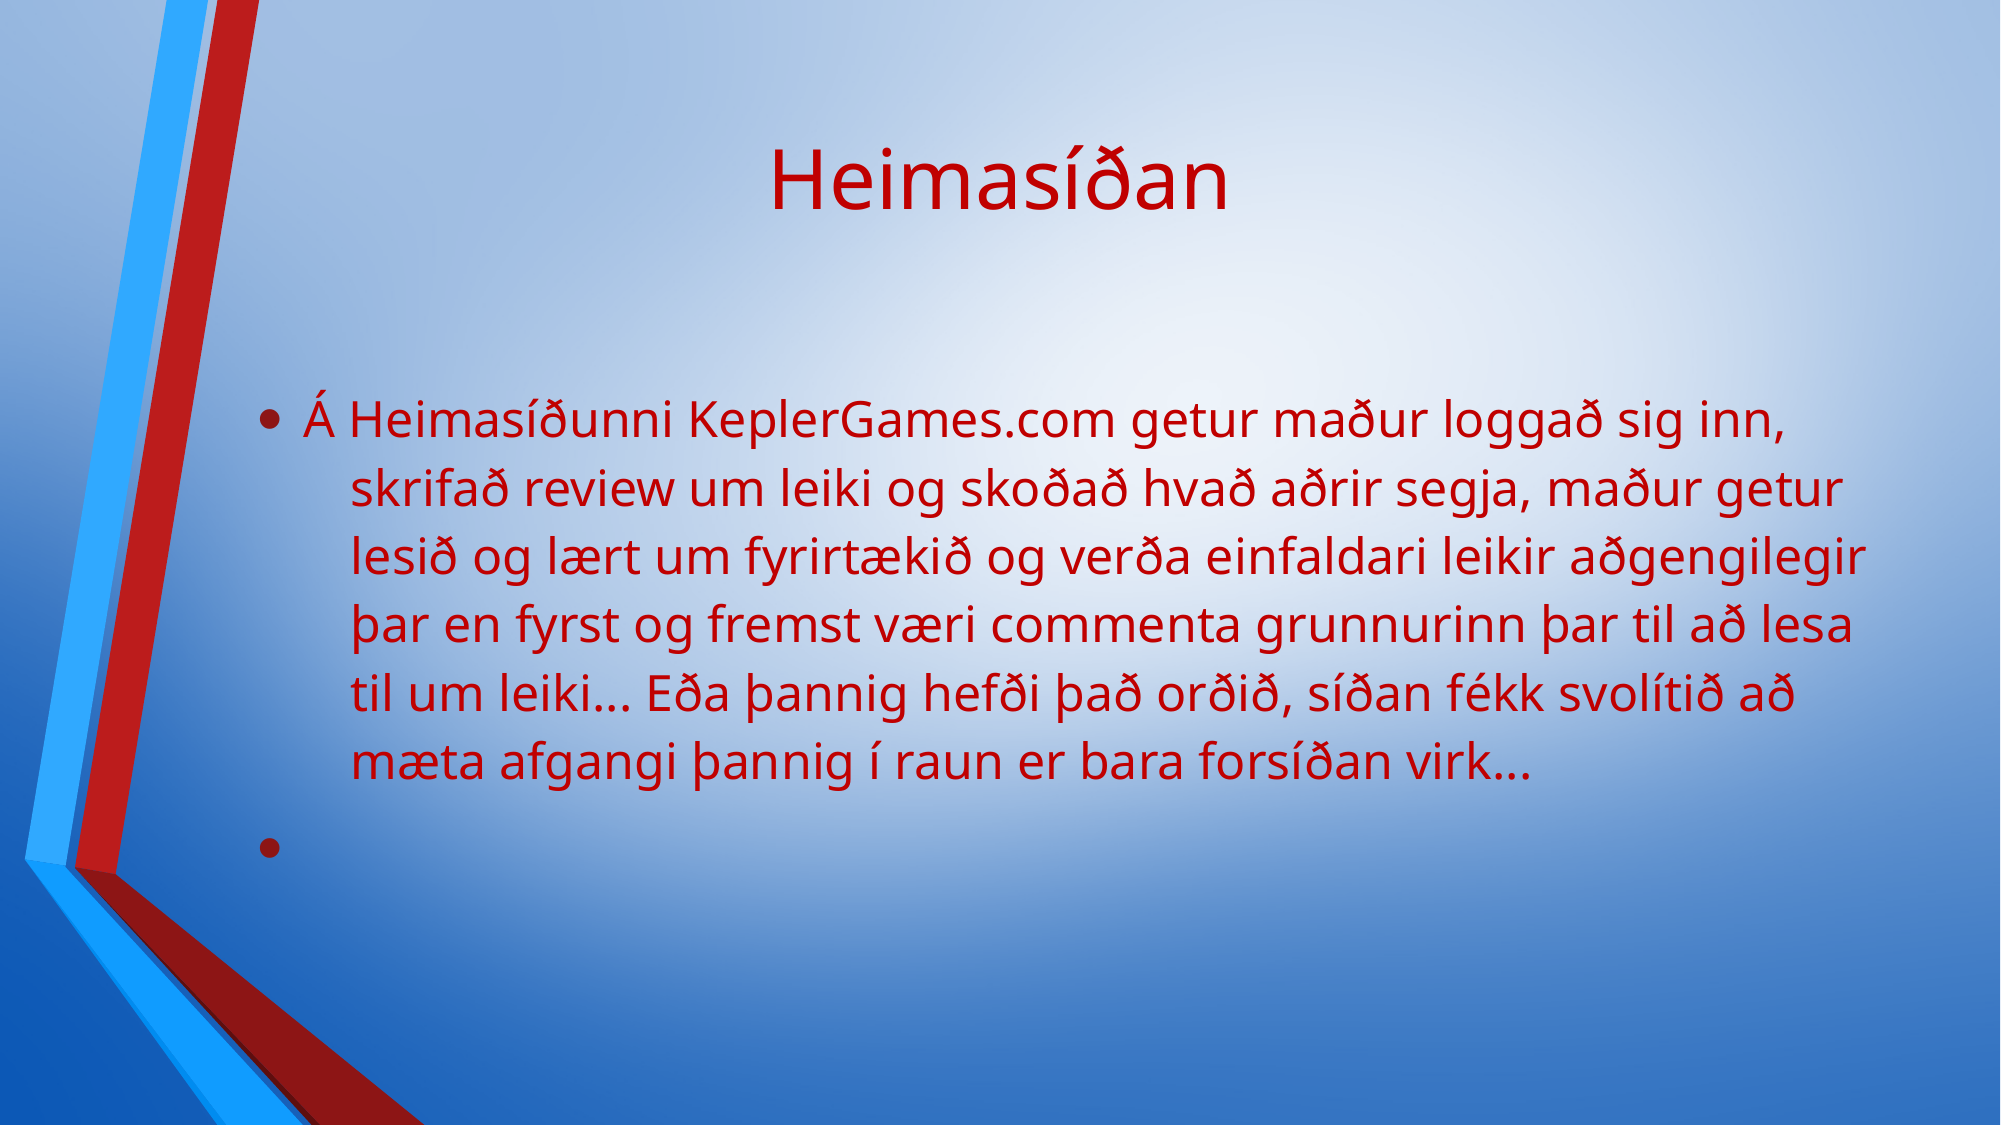

# Heimasíðan
Á Heimasíðunni KeplerGames.com getur maður loggað sig inn, skrifað review um leiki og skoðað hvað aðrir segja, maður getur lesið og lært um fyrirtækið og verða einfaldari leikir aðgengilegir þar en fyrst og fremst væri commenta grunnurinn þar til að lesa til um leiki... Eða þannig hefði það orðið, síðan fékk svolítið að mæta afgangi þannig í raun er bara forsíðan virk...